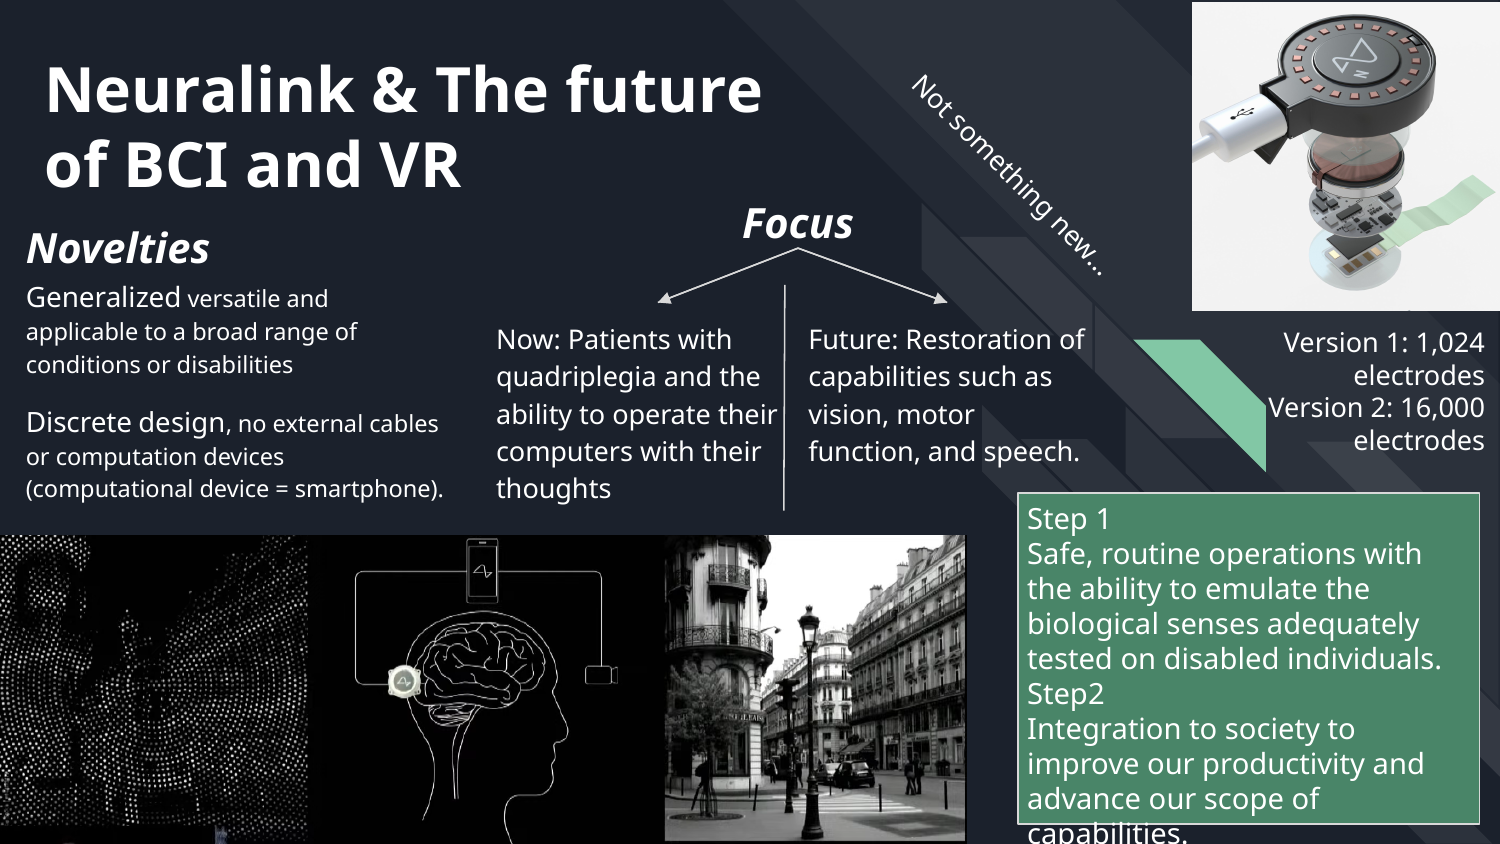

# Neuralink & The future of BCI and VR
Not something new…
Focus
Novelties
Generalized versatile and applicable to a broad range of conditions or disabilities
Discrete design, no external cables or computation devices (computational device = smartphone).
Now: Patients with quadriplegia and the ability to operate their computers with their thoughts
Future: Restoration of capabilities such as vision, motor function, and speech.
Version 1: 1,024 electrodes
Version 2: 16,000 electrodes
Step 1
Safe, routine operations with the ability to emulate the biological senses adequately tested on disabled individuals.
Step2
Integration to society to improve our productivity and advance our scope of capabilities.